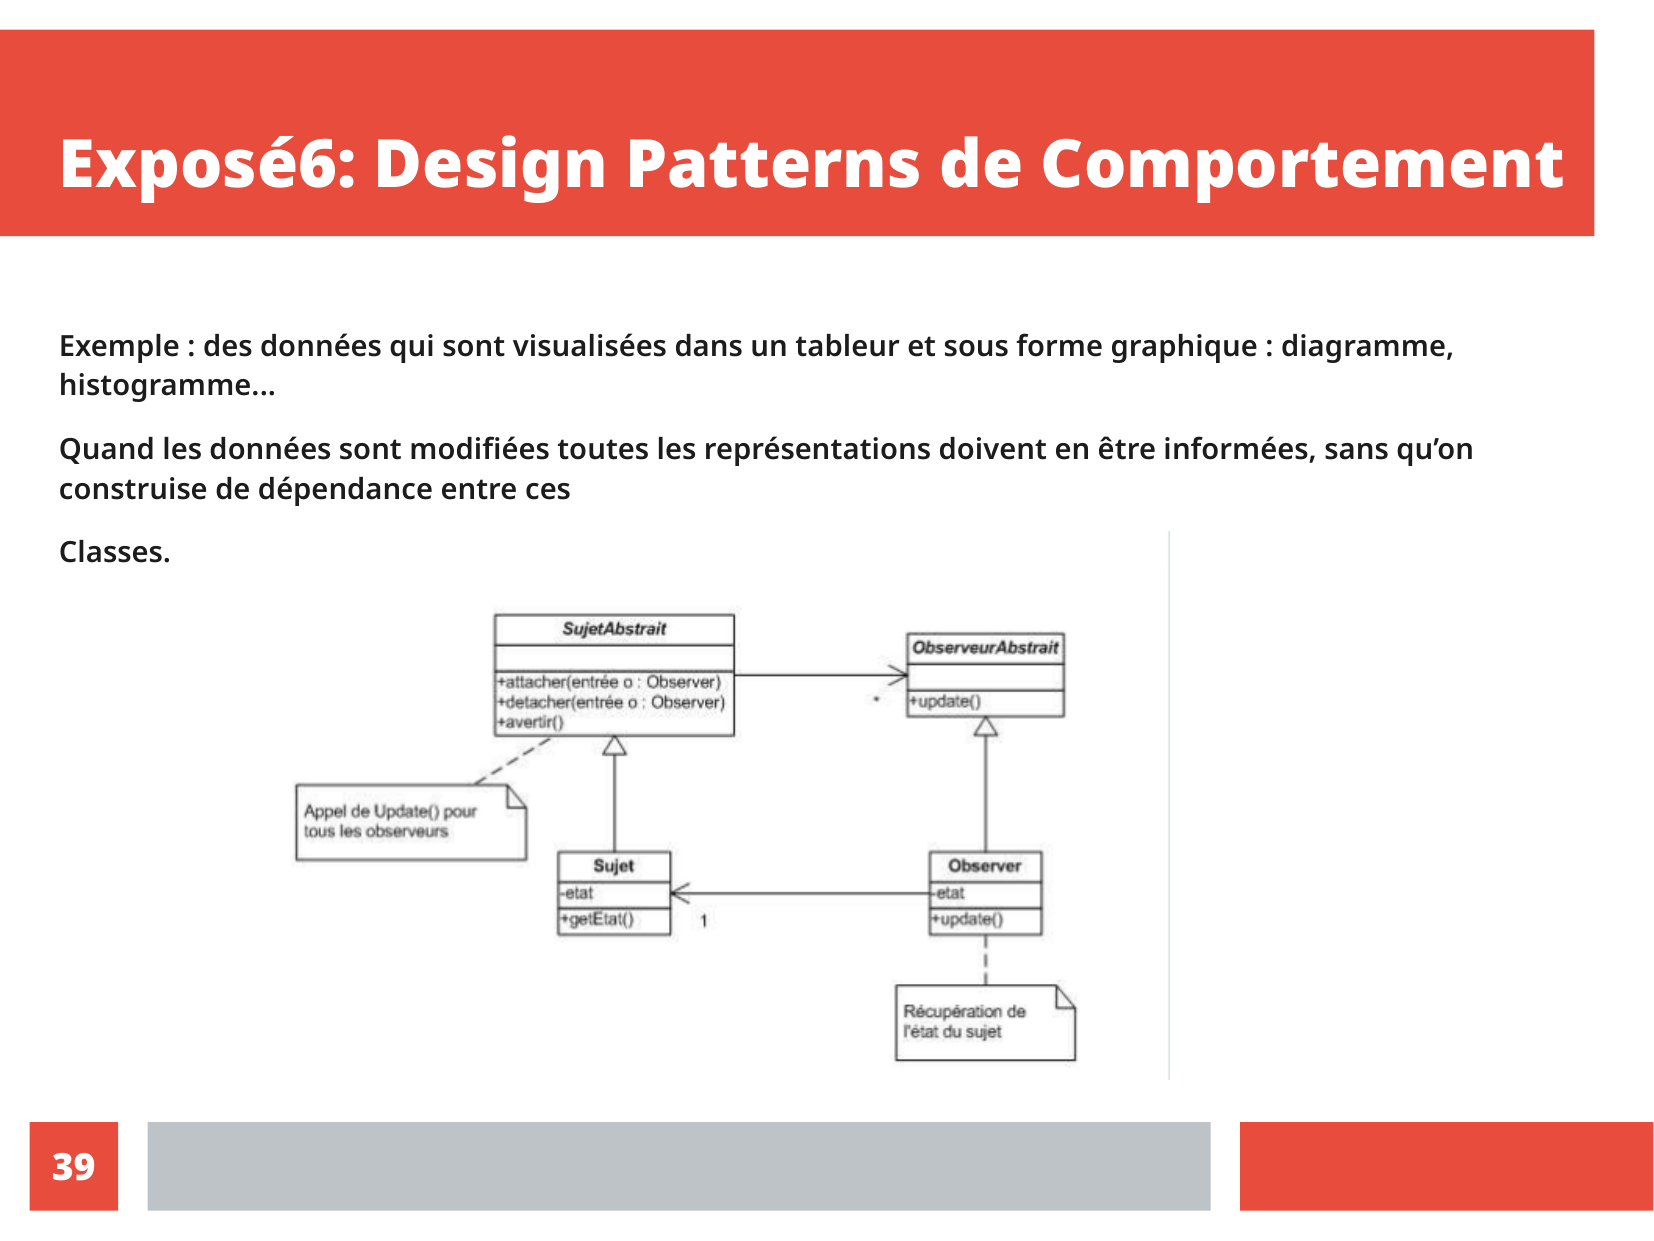

# Exposé6: Design Patterns de Comportement
Exemple : des données qui sont visualisées dans un tableur et sous forme graphique : diagramme, histogramme...
Quand les données sont modifiées toutes les représentations doivent en être informées, sans qu’on construise de dépendance entre ces
Classes.
39